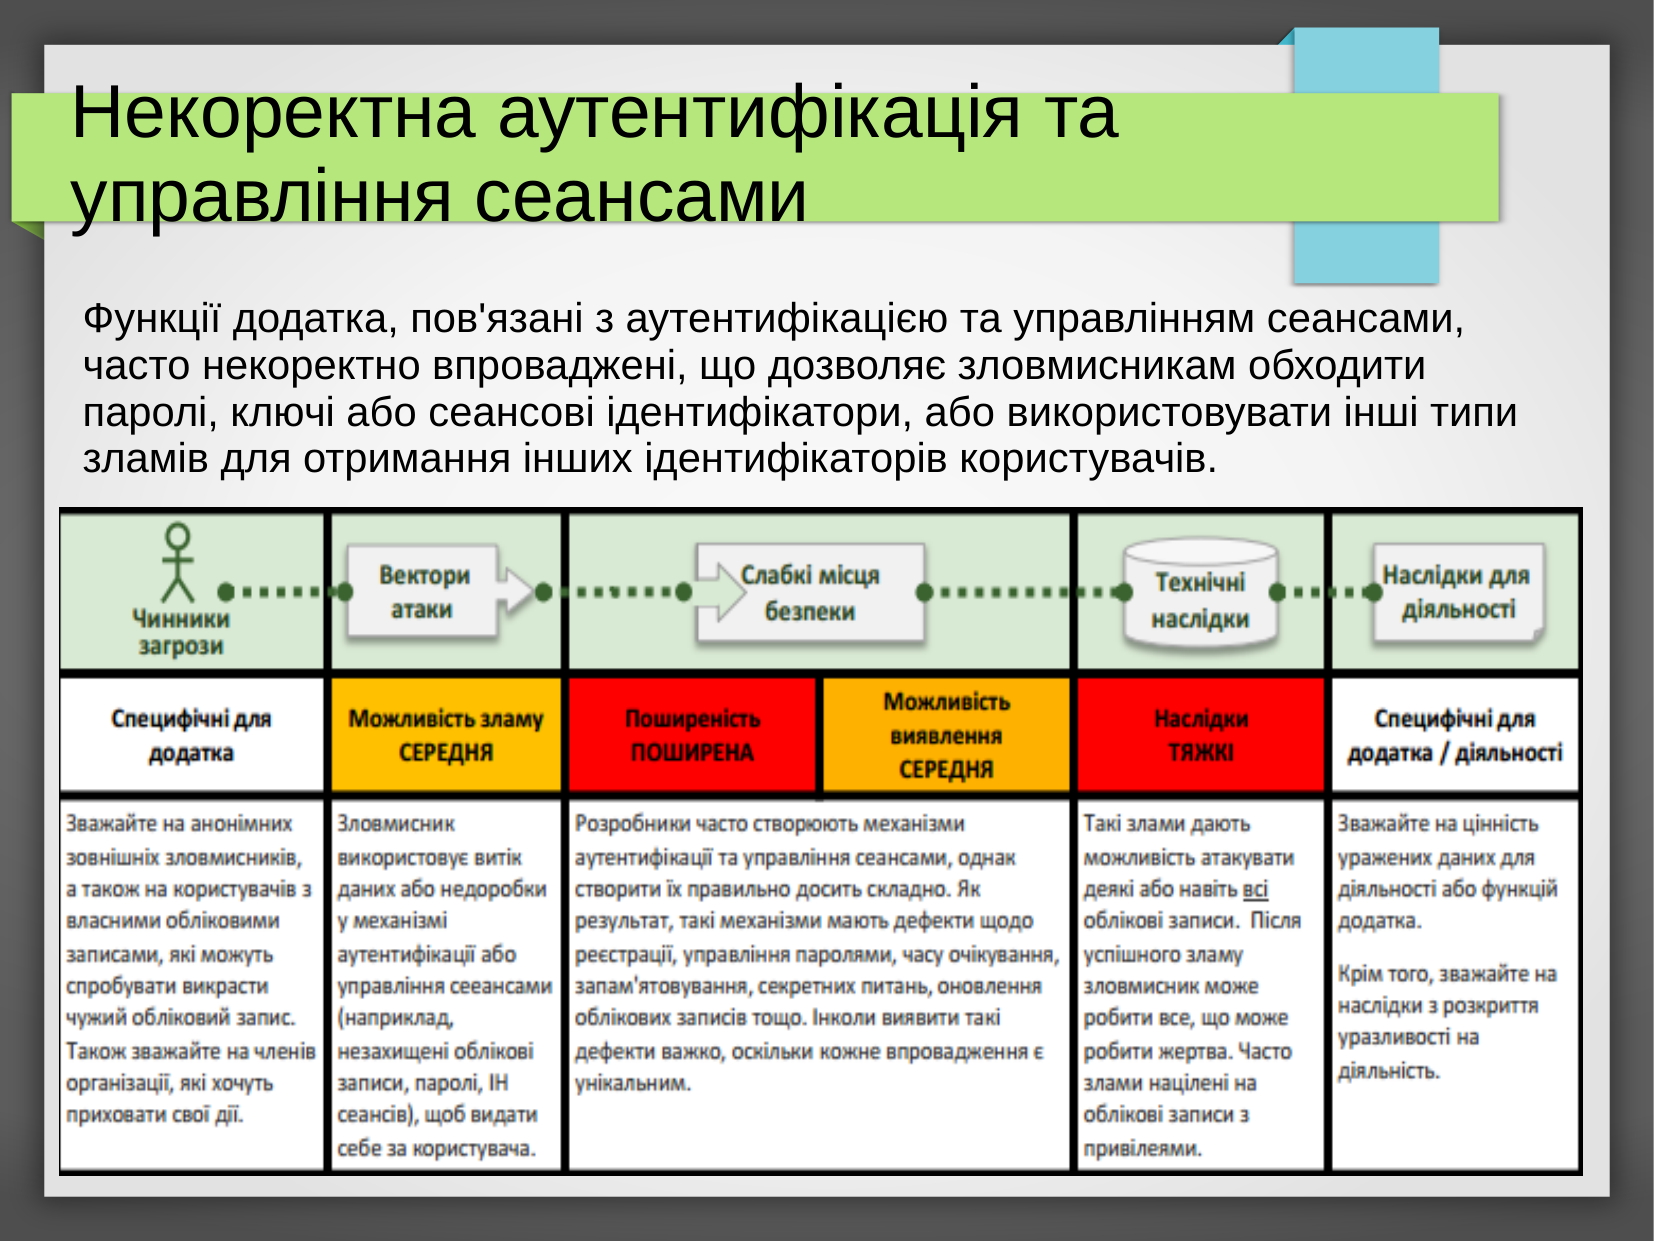

# Некоректна аутентифікація та управління сеансами
Функції додатка, пов'язані з аутентифікацією та управлінням сеансами, часто некоректно впроваджені, що дозволяє зловмисникам обходити паролі, ключі або сеансові ідентифікатори, або використовувати інші типи зламів для отримання інших ідентифікаторів користувачів.